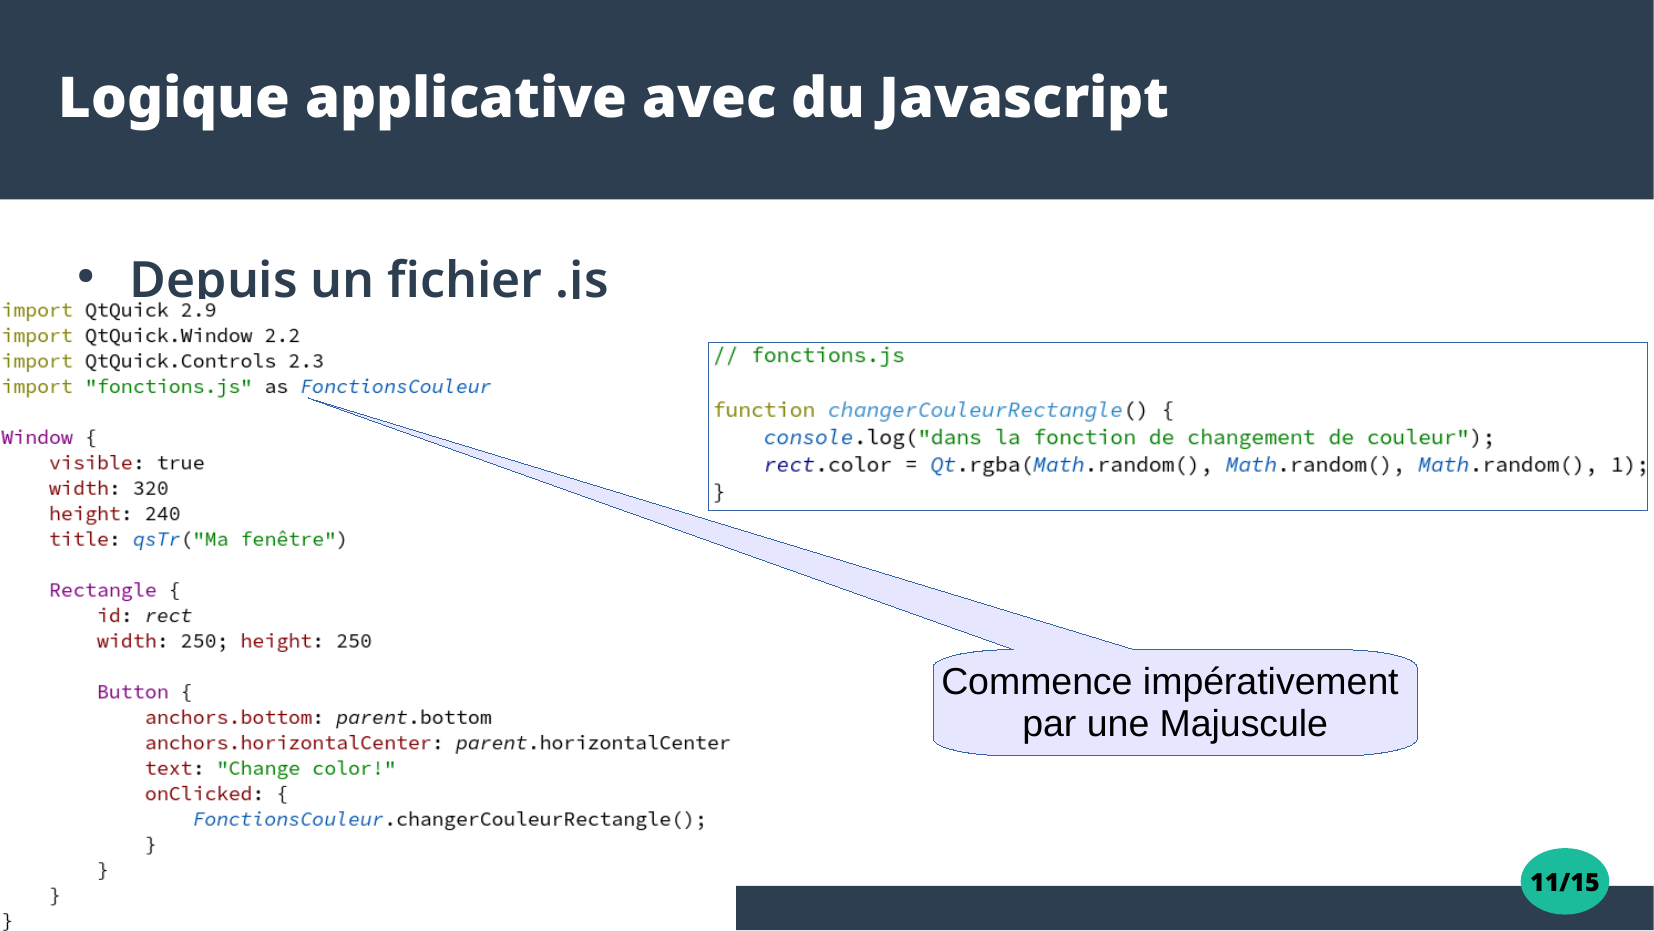

# Logique applicative avec du Javascript
Depuis un fichier .js
Commence impérativement
par une Majuscule
11